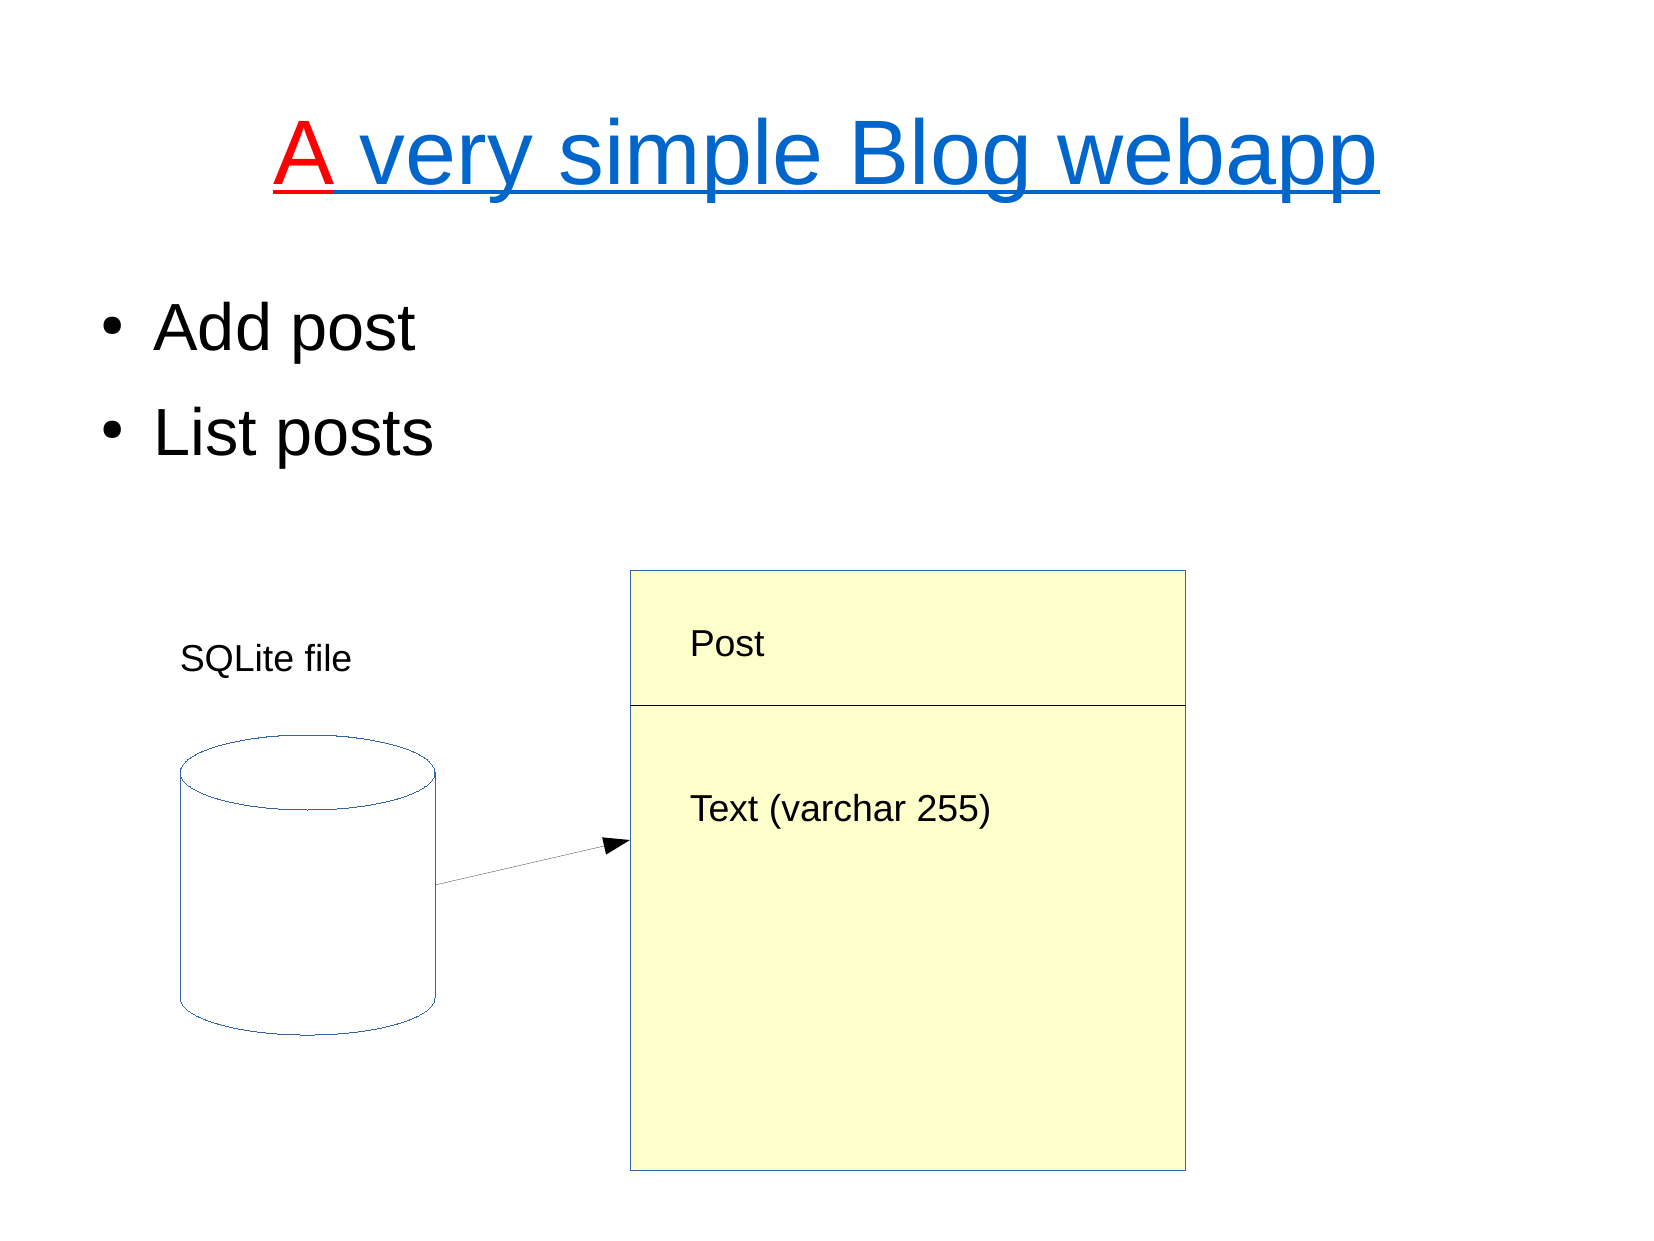

# A very simple Blog webapp
Add post
List posts
Post
SQLite file
Text (varchar 255)